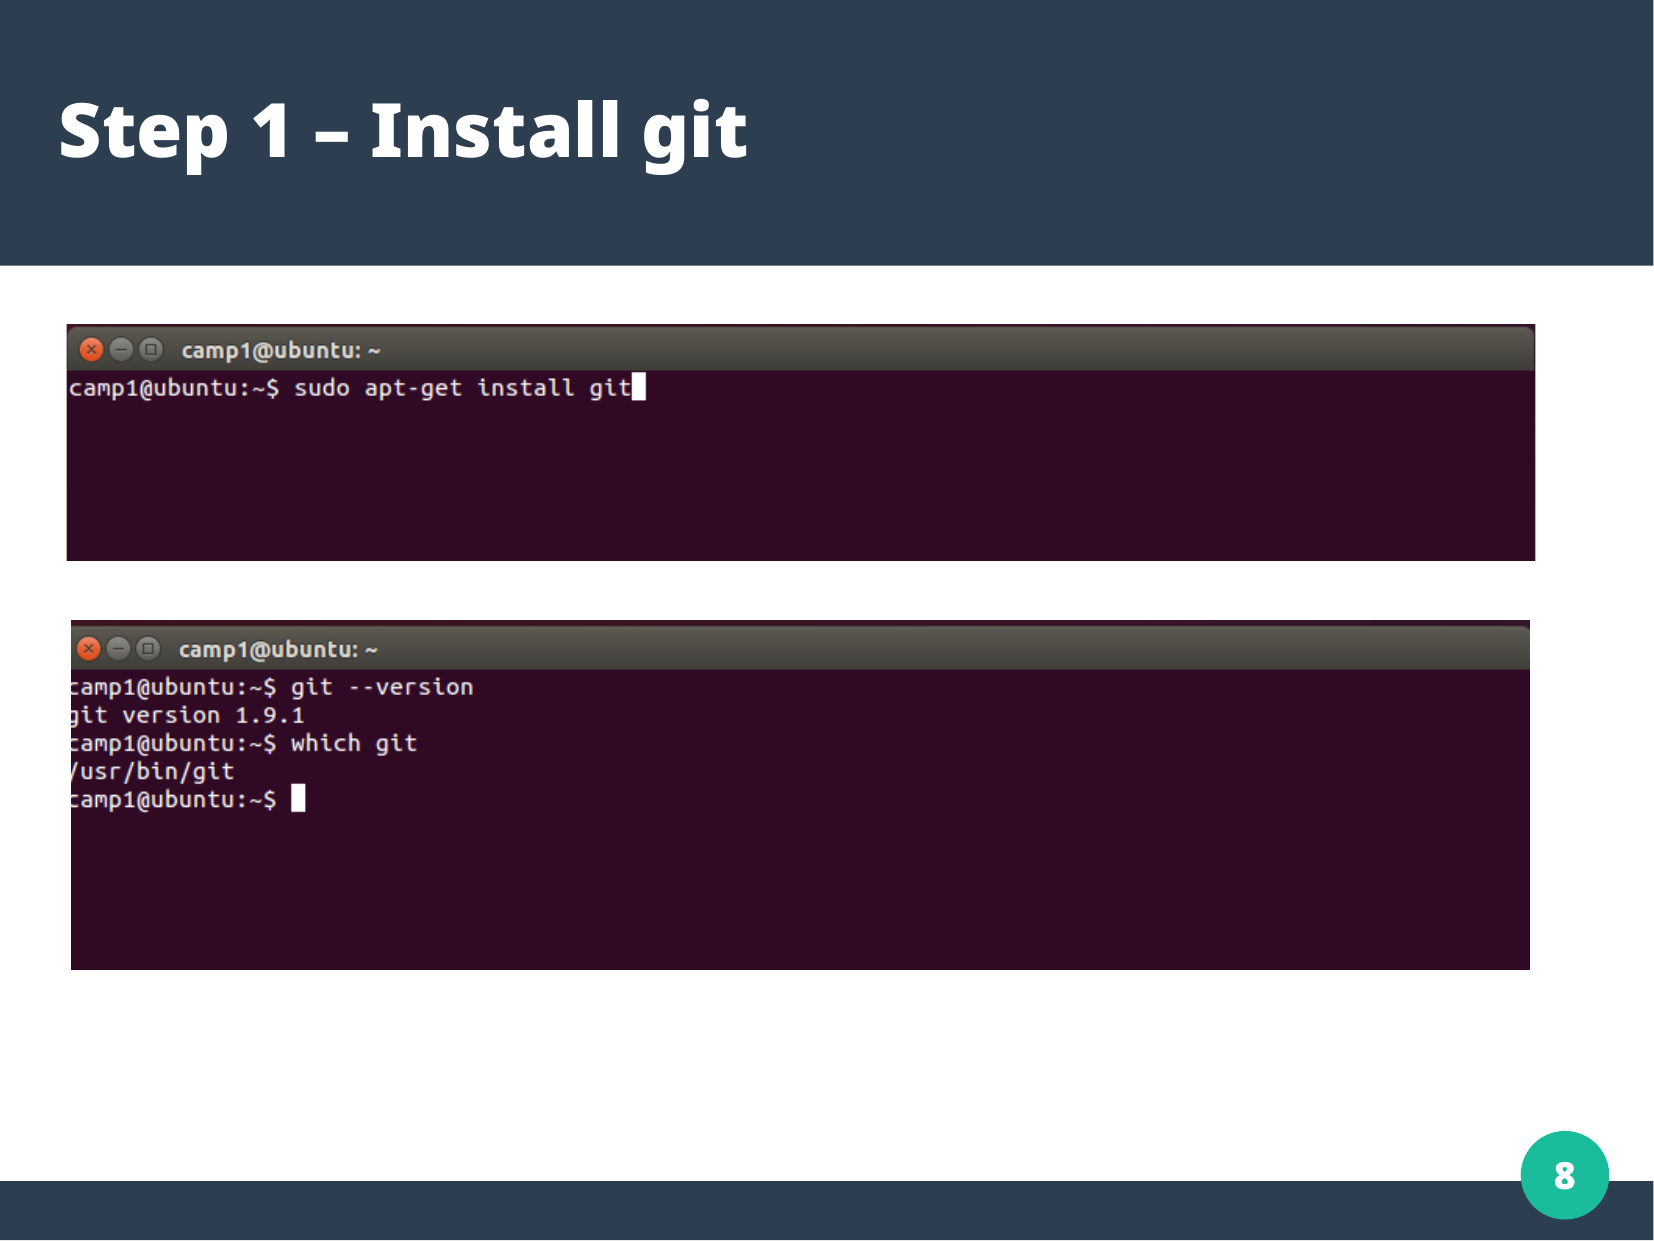

# Step 1 – Install git
8